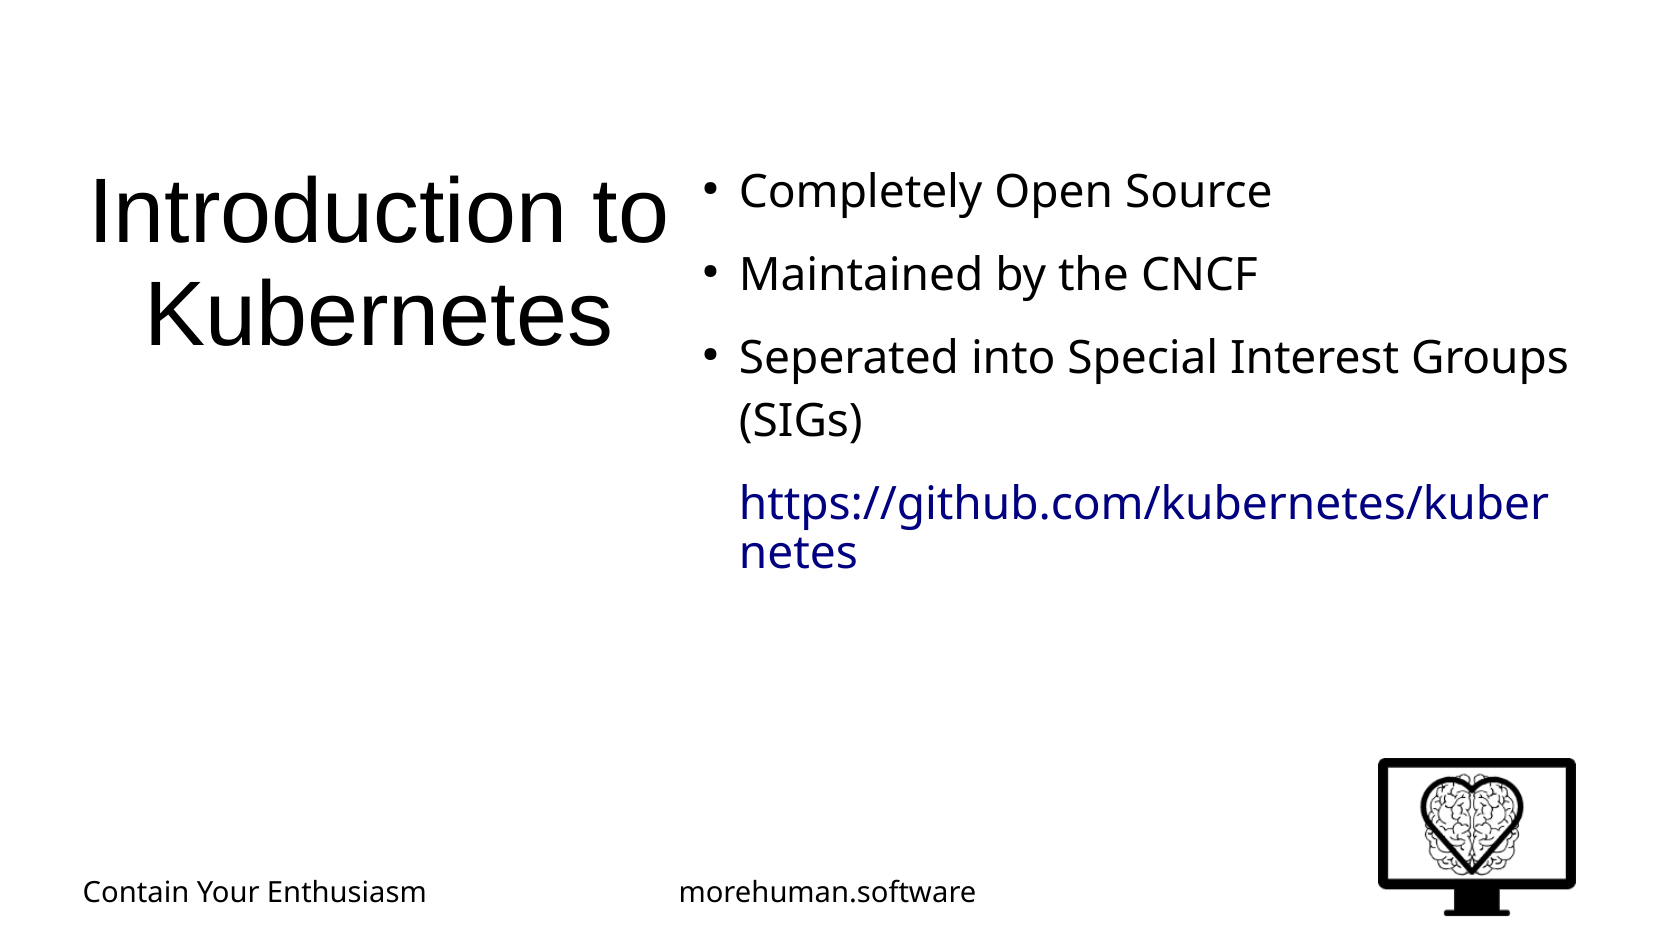

# Introduction to Kubernetes
Completely Open Source
Maintained by the CNCF
Seperated into Special Interest Groups (SIGs)
https://github.com/kubernetes/kubernetes